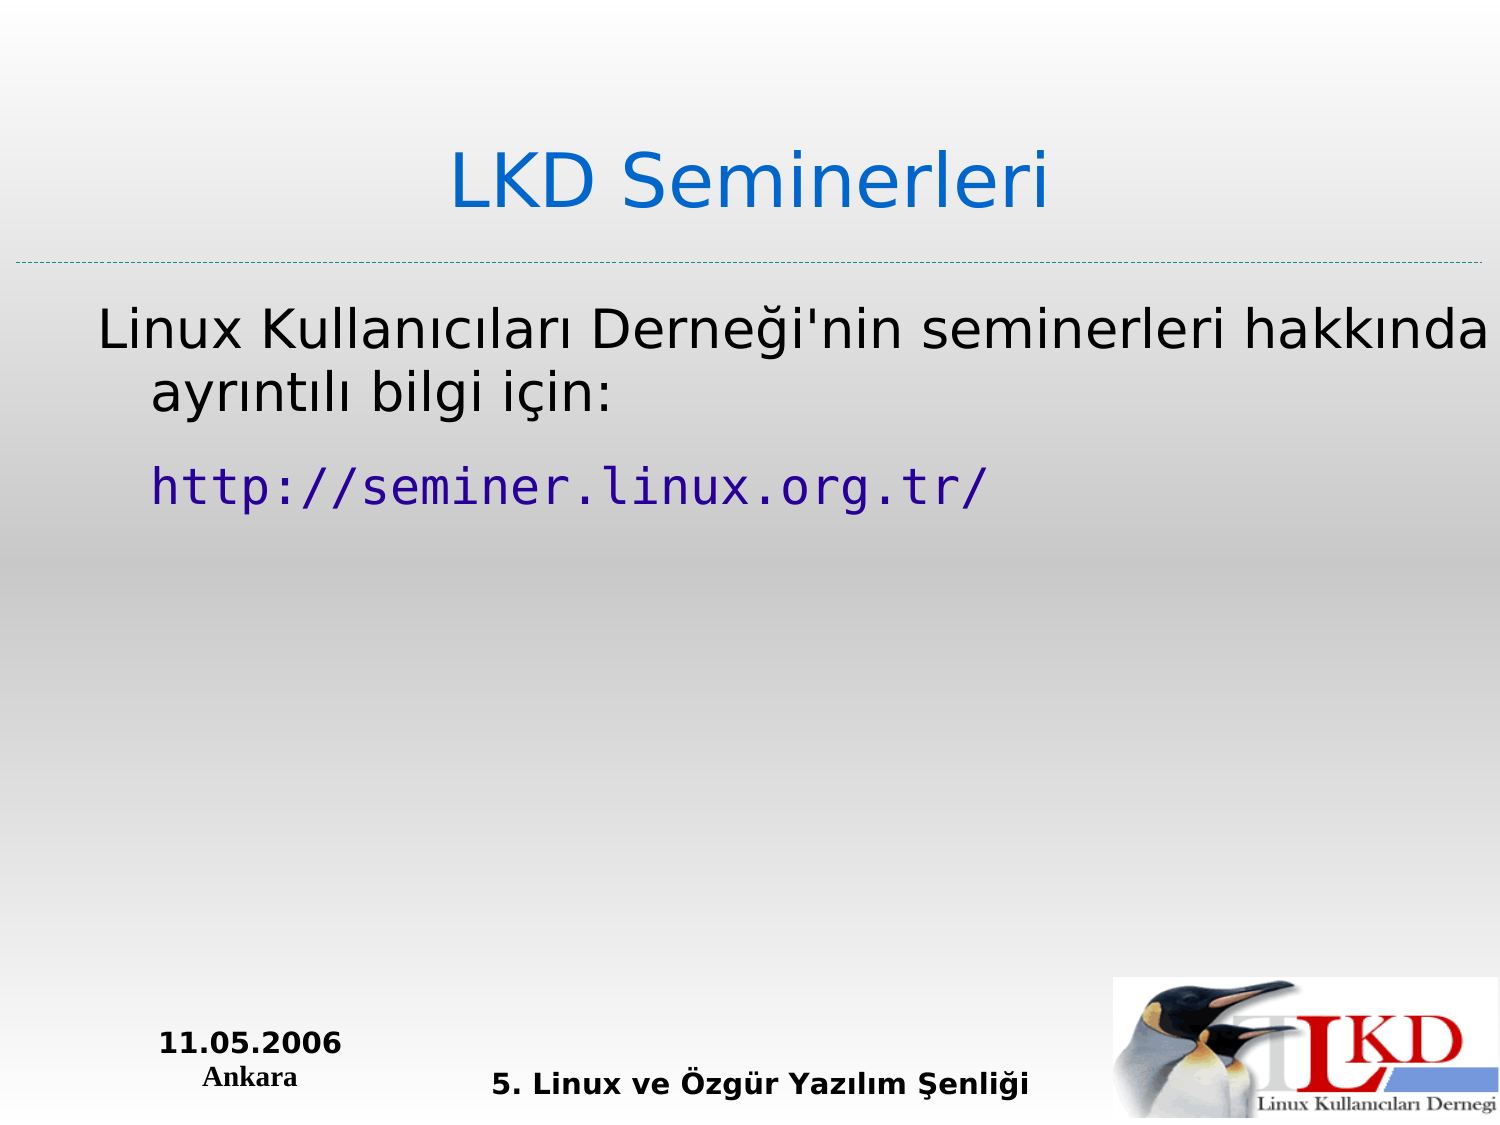

# LKD Seminerleri
Linux Kullanıcıları Derneği'nin seminerleri hakkında ayrıntılı bilgi için:
http://seminer.linux.org.tr/